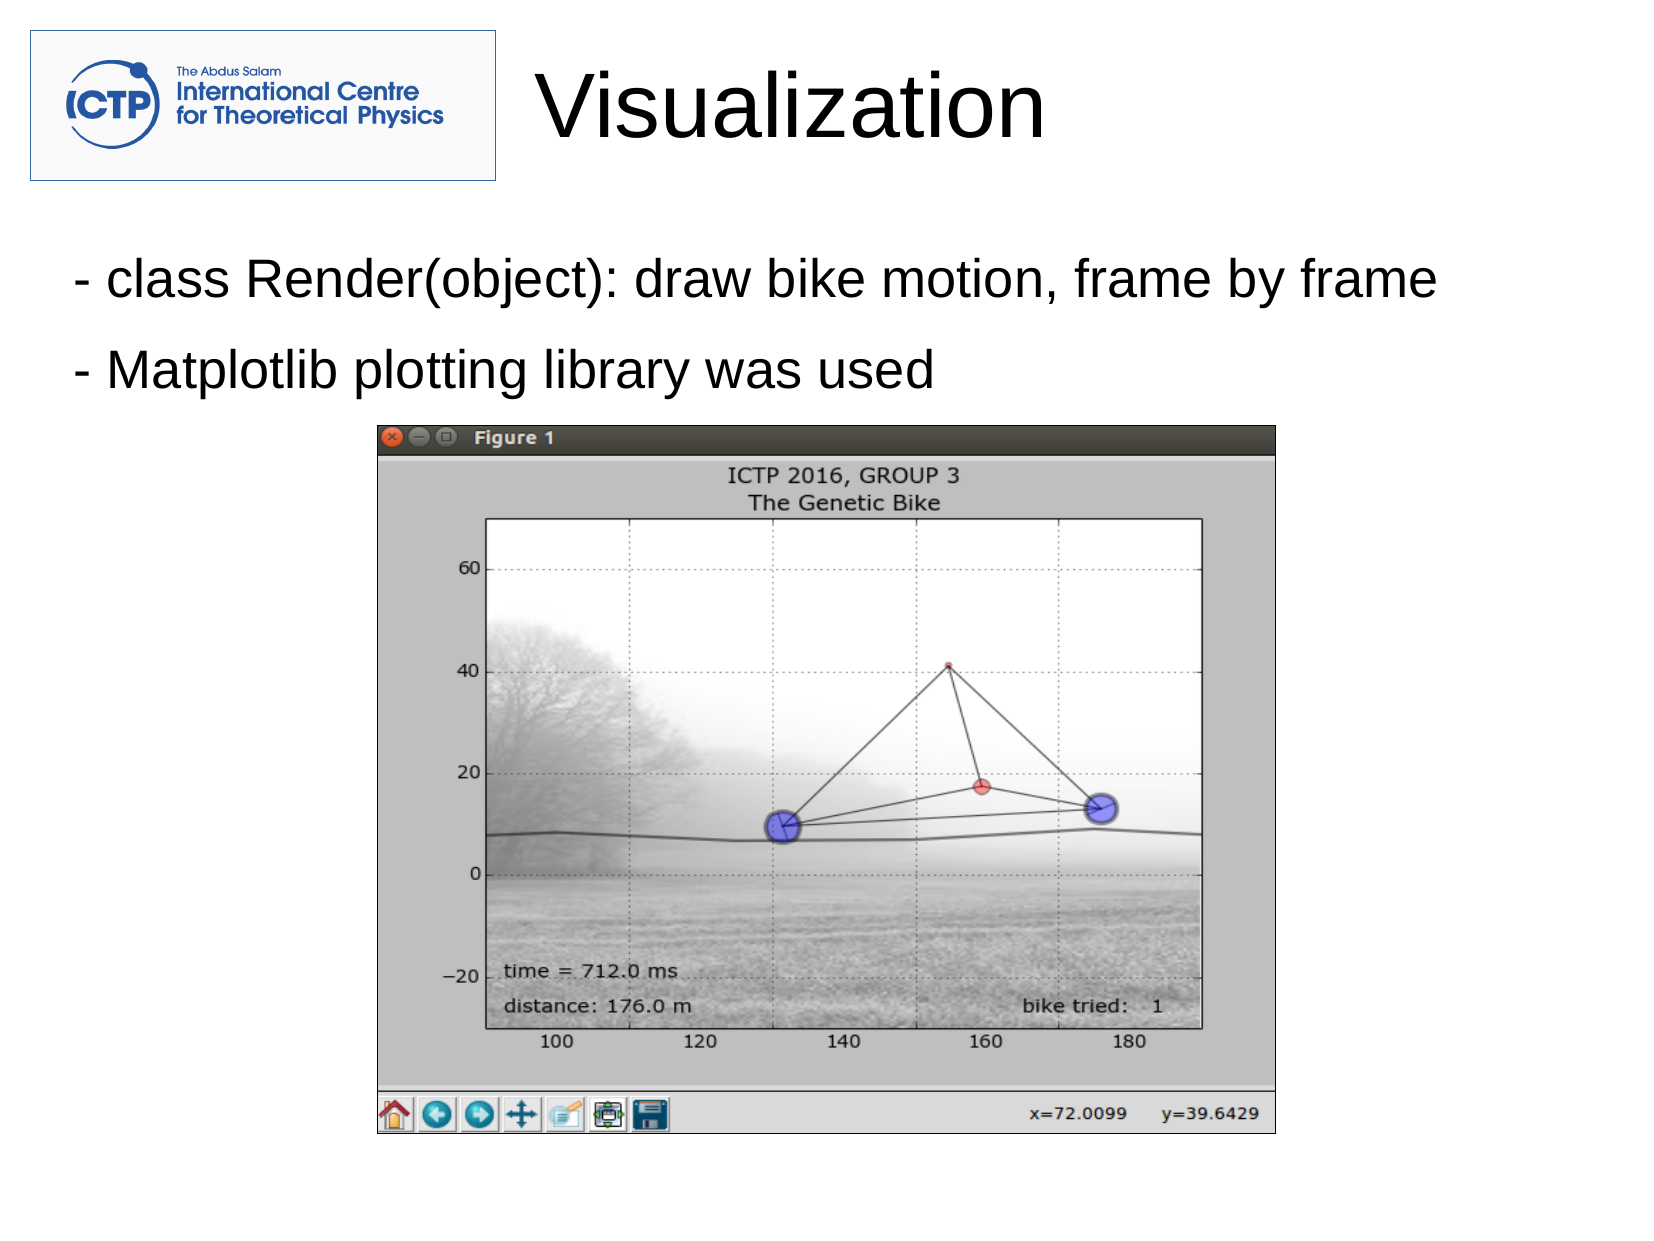

Visualization
- class Render(object): draw bike motion, frame by frame
- Matplotlib plotting library was used